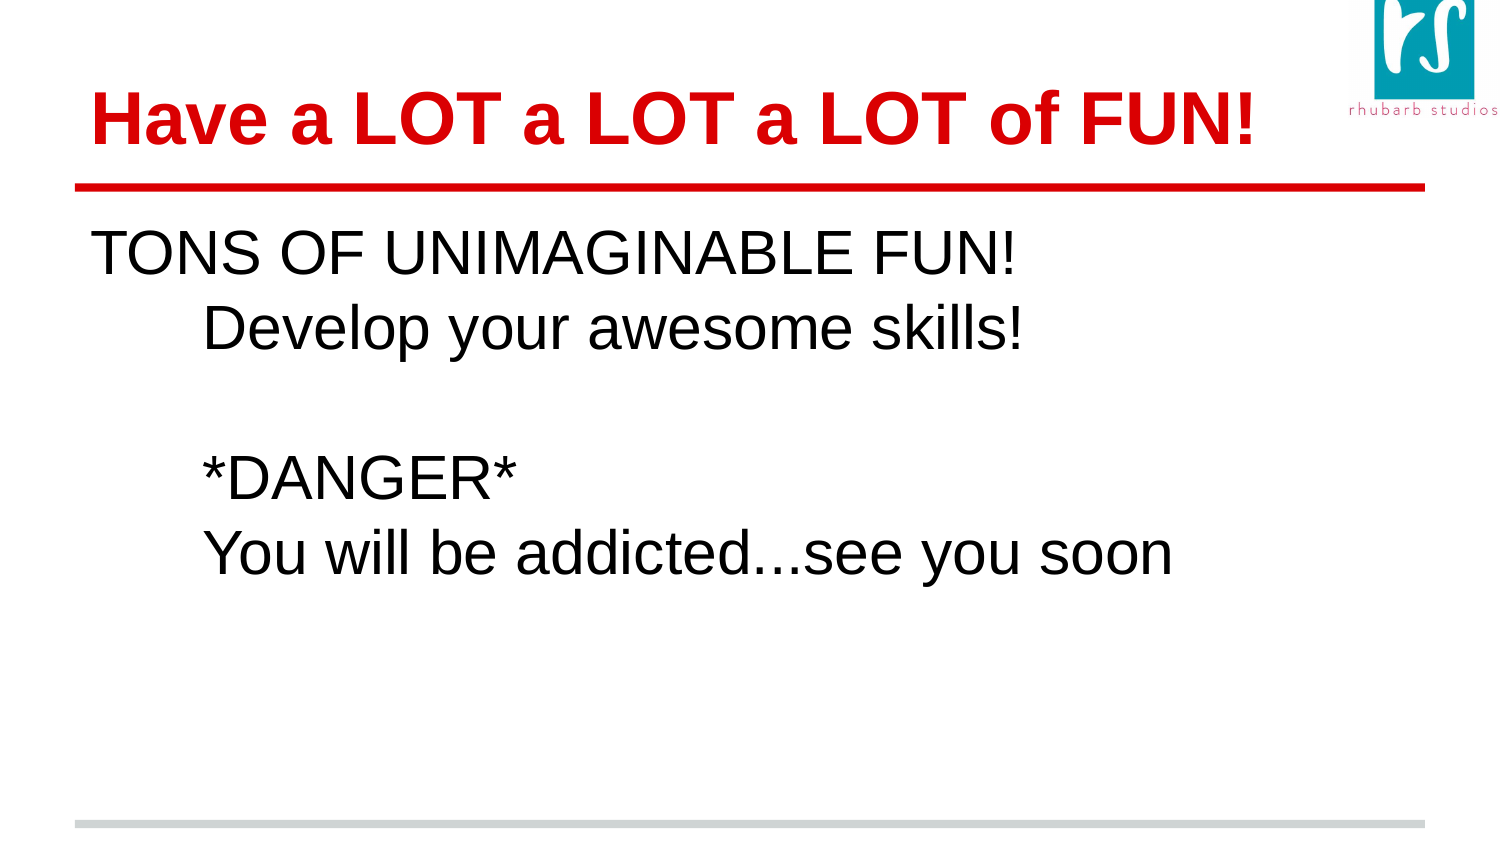

# Have a LOT a LOT a LOT of FUN!
TONS OF UNIMAGINABLE FUN!
Develop your awesome skills!
*DANGER*
You will be addicted...see you soon